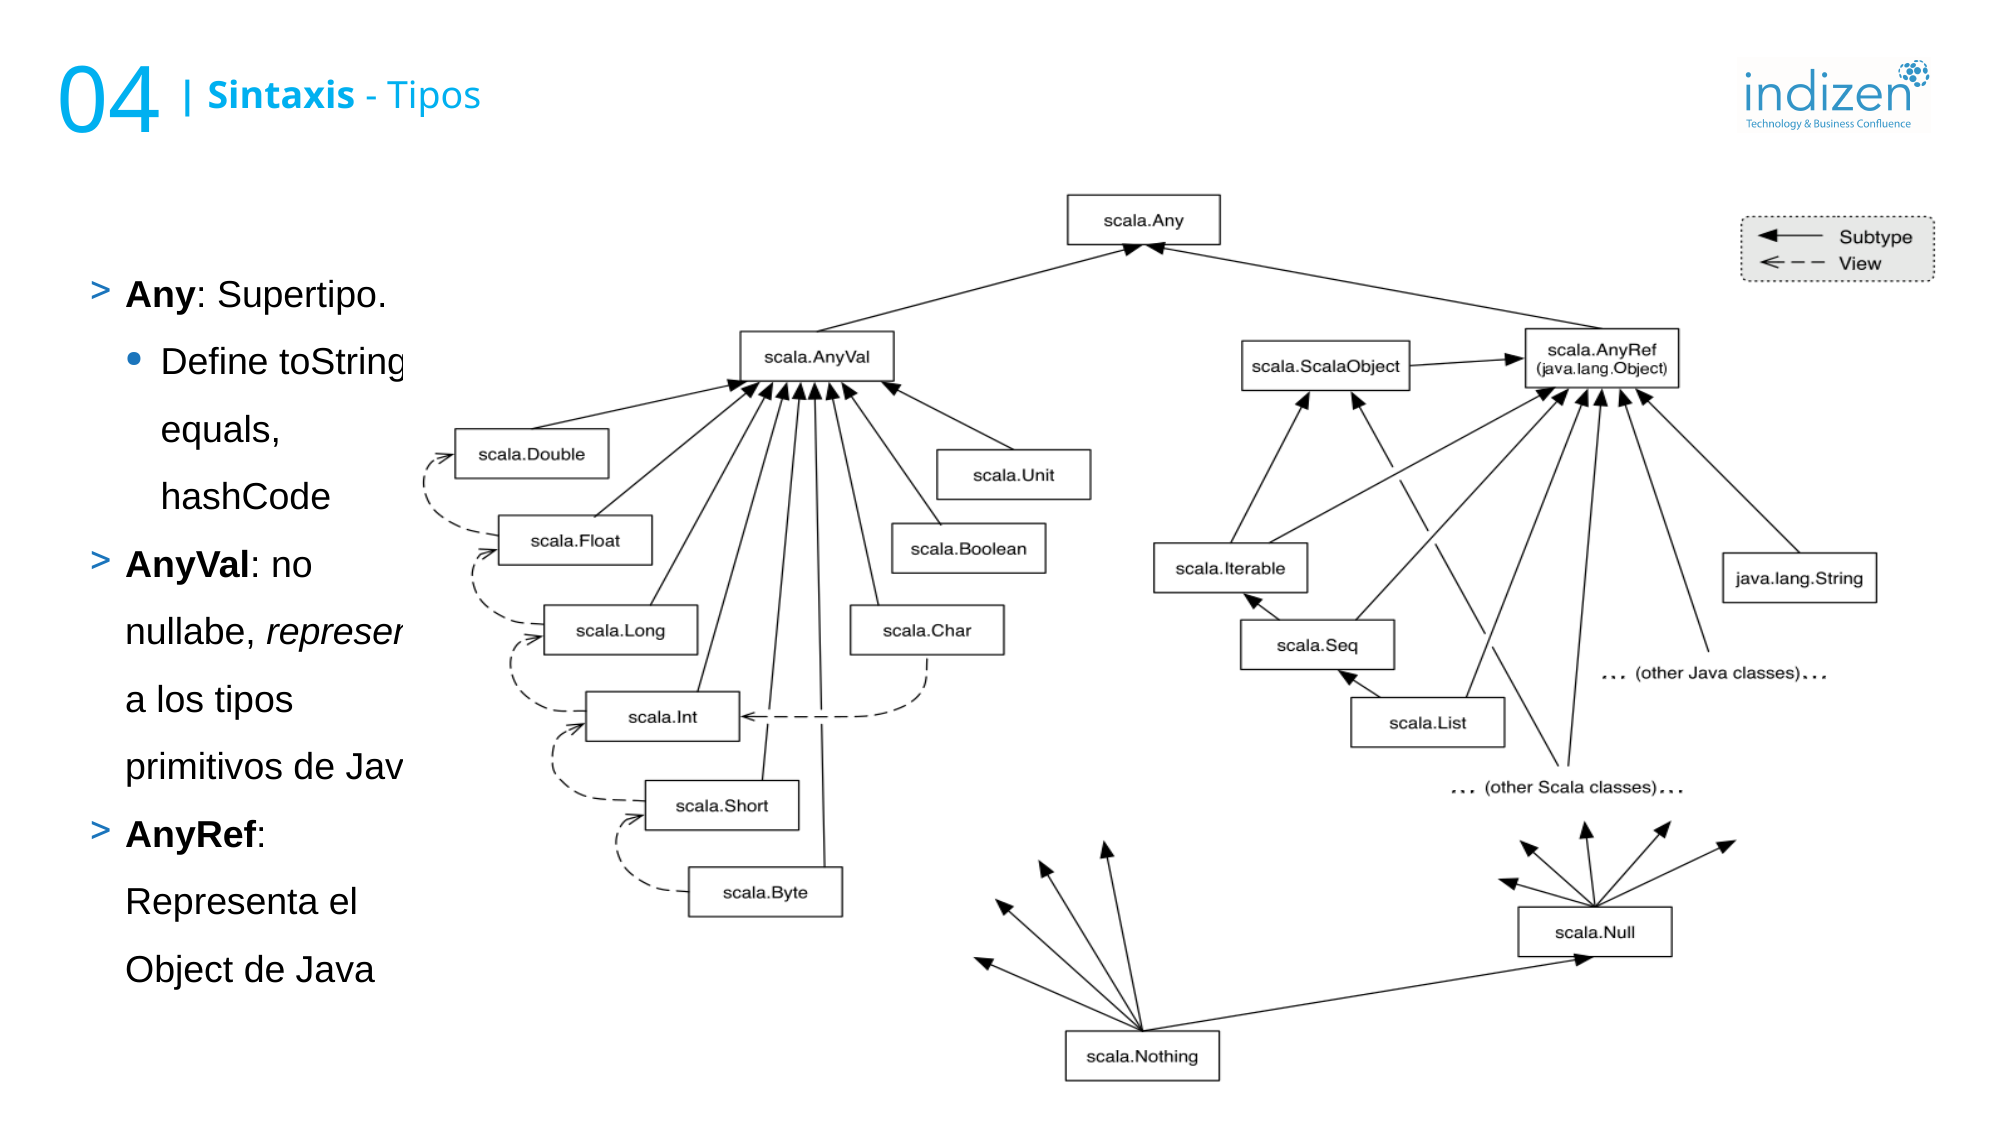

04
| Sintaxis - Tipos
Any: Supertipo.
Define toString, equals, hashCode
AnyVal: no nullabe, representa a los tipos primitivos de Java
AnyRef: Representa el Object de Java